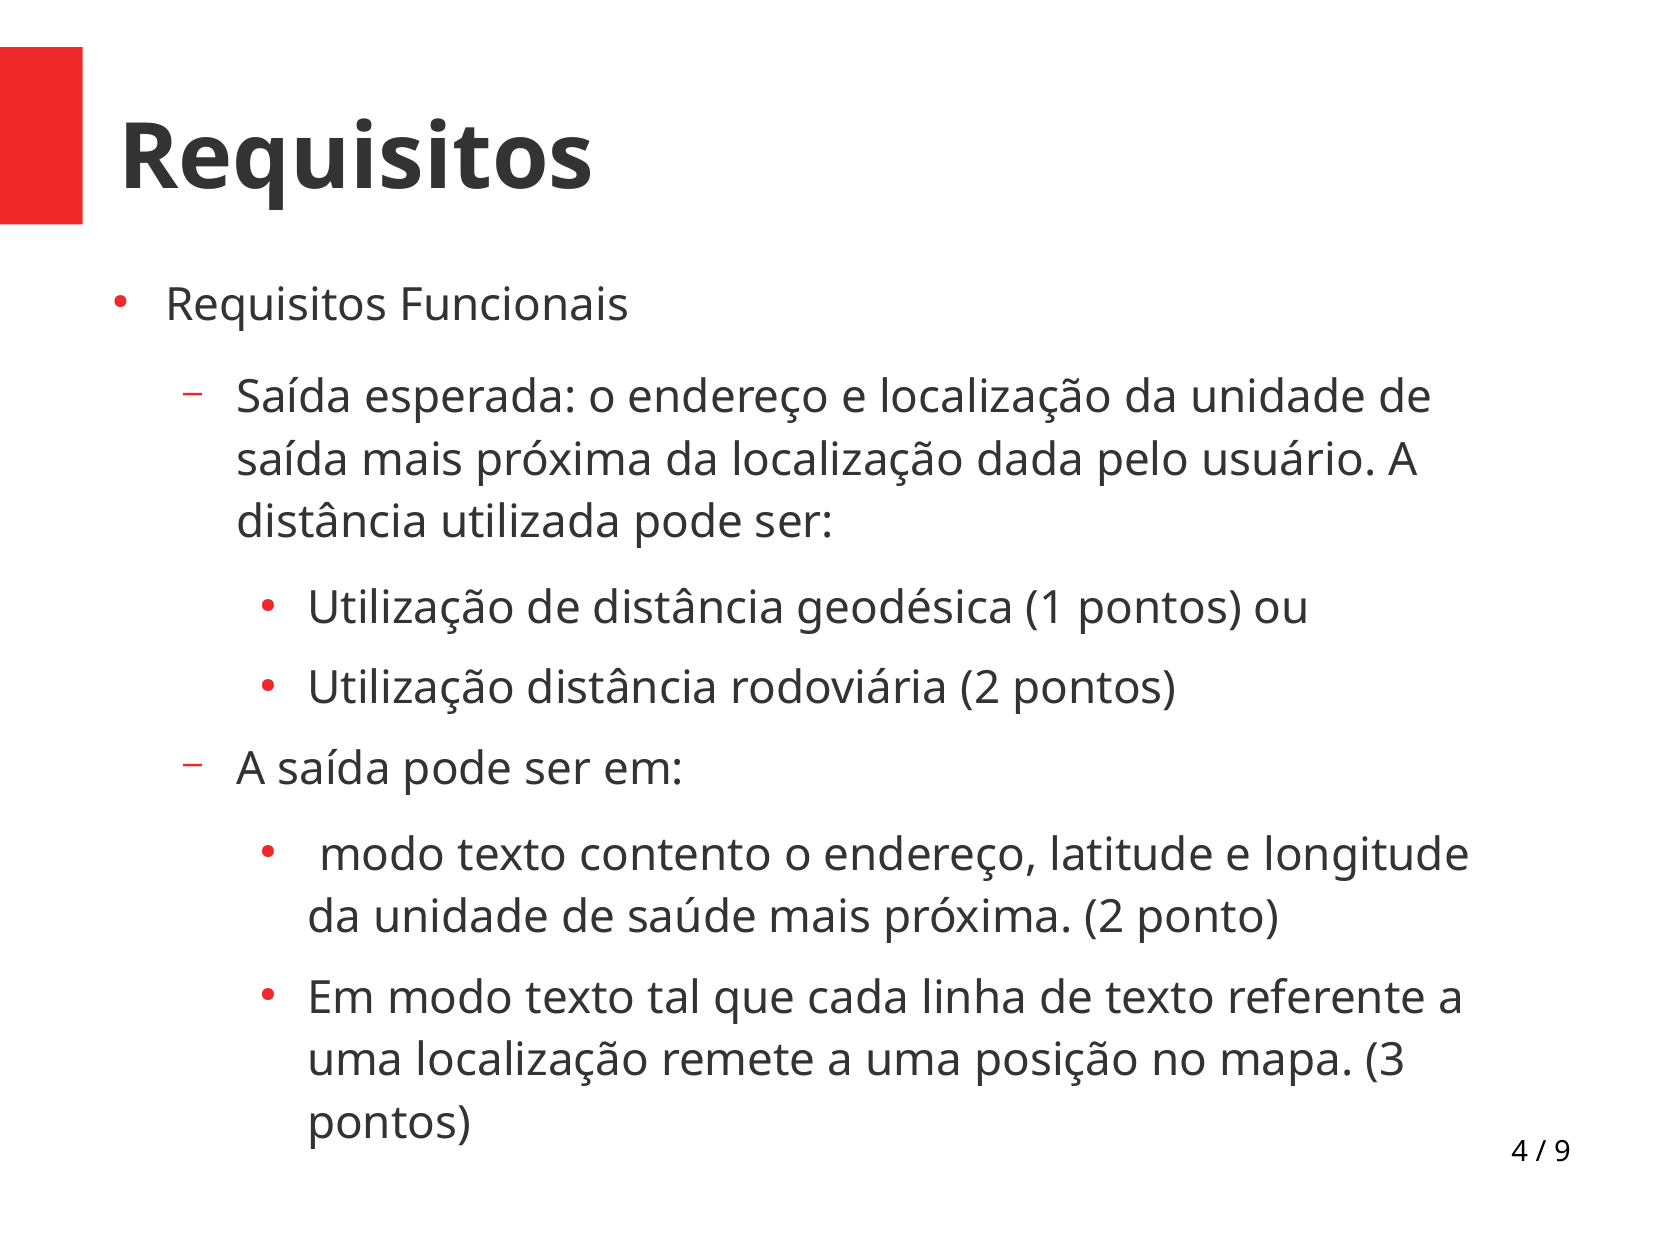

# Requisitos
Requisitos Funcionais
Saída esperada: o endereço e localização da unidade de saída mais próxima da localização dada pelo usuário. A distância utilizada pode ser:
Utilização de distância geodésica (1 pontos) ou
Utilização distância rodoviária (2 pontos)
A saída pode ser em:
 modo texto contento o endereço, latitude e longitude da unidade de saúde mais próxima. (2 ponto)
Em modo texto tal que cada linha de texto referente a uma localização remete a uma posição no mapa. (3 pontos)
4